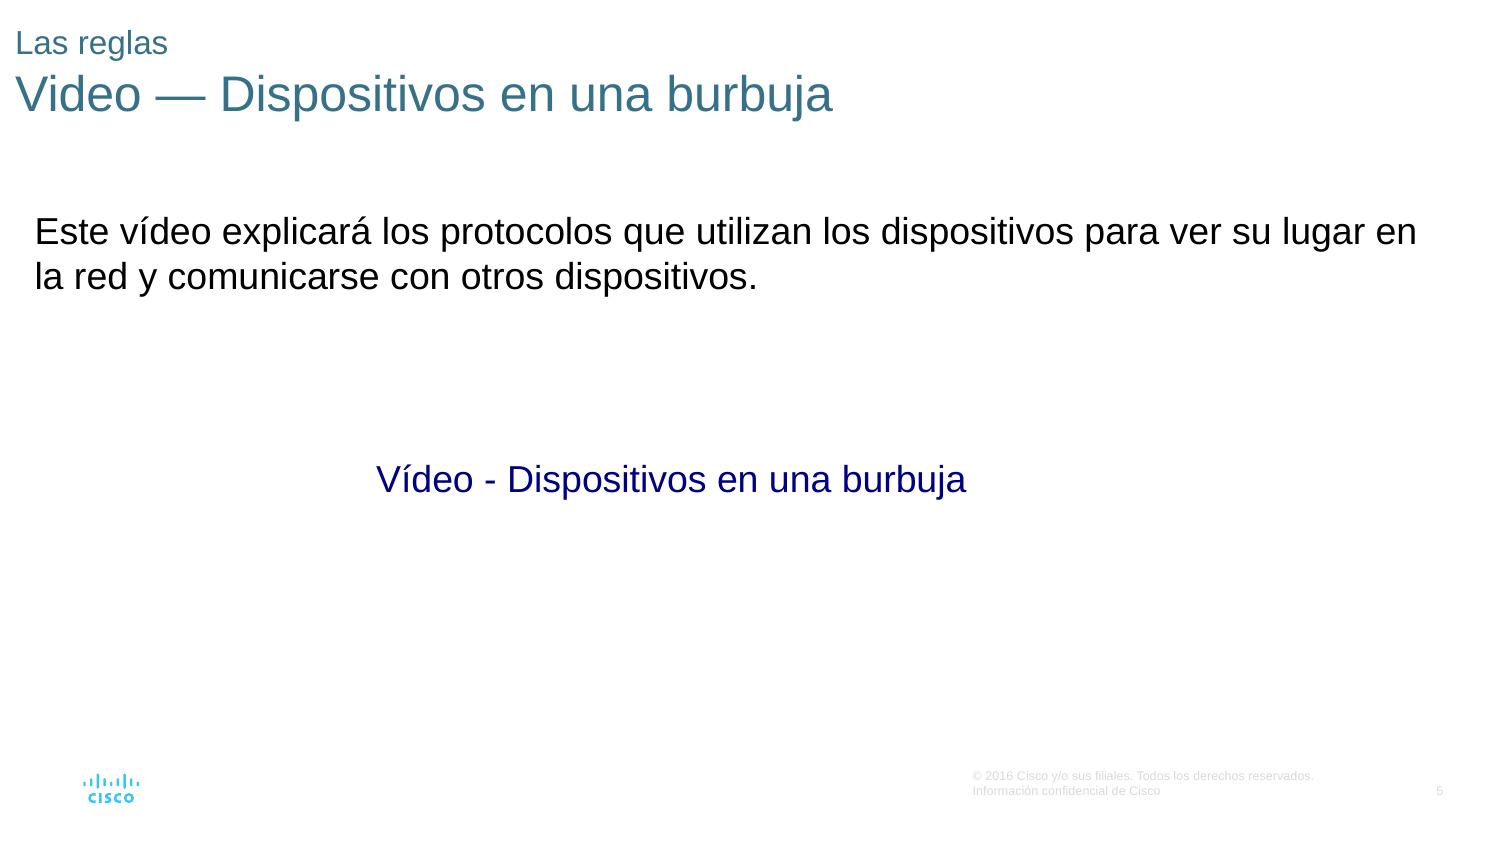

# Las reglas Video — Dispositivos en una burbuja
Este vídeo explicará los protocolos que utilizan los dispositivos para ver su lugar en la red y comunicarse con otros dispositivos.
Vídeo - Dispositivos en una burbuja